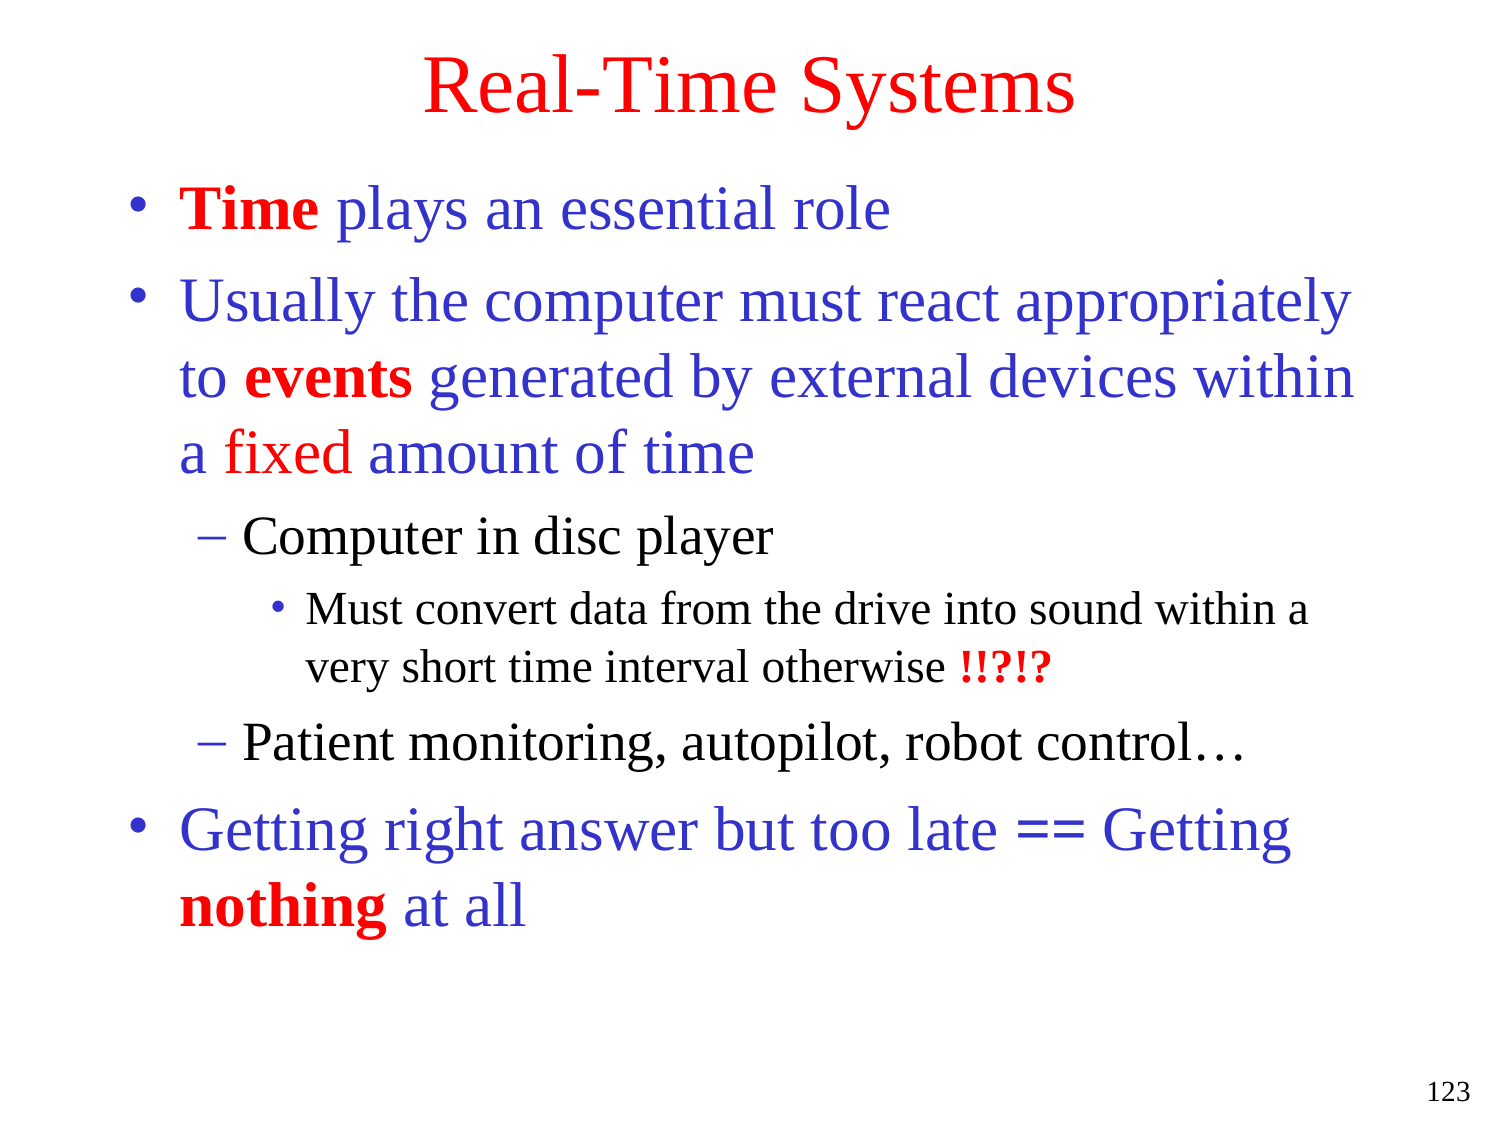

Real-Time Systems
Time plays an essential role
Usually the computer must react appropriately to events generated by external devices within a fixed amount of time
Computer in disc player
Must convert data from the drive into sound within a very short time interval otherwise !!?!?
Patient monitoring, autopilot, robot control…
Getting right answer but too late == Getting nothing at all